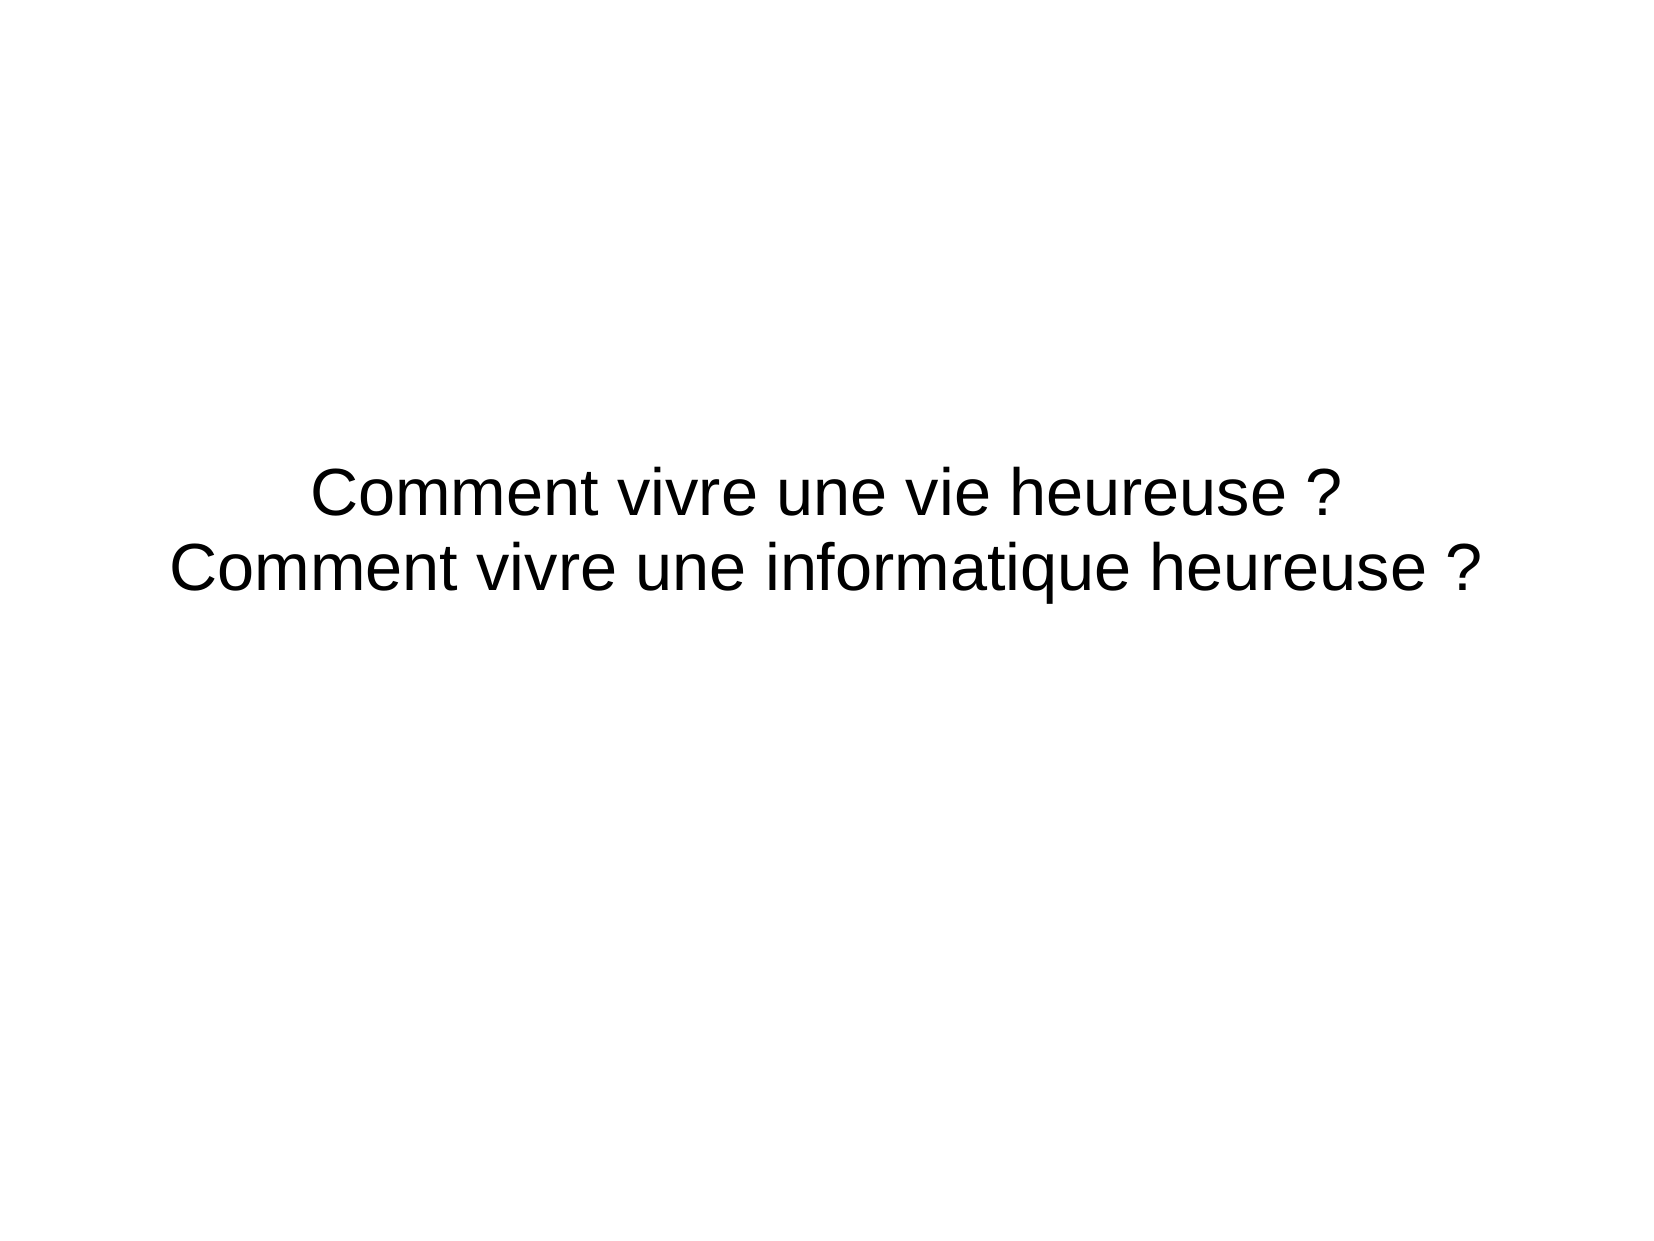

# Comment vivre une vie heureuse ?
Comment vivre une informatique heureuse ?